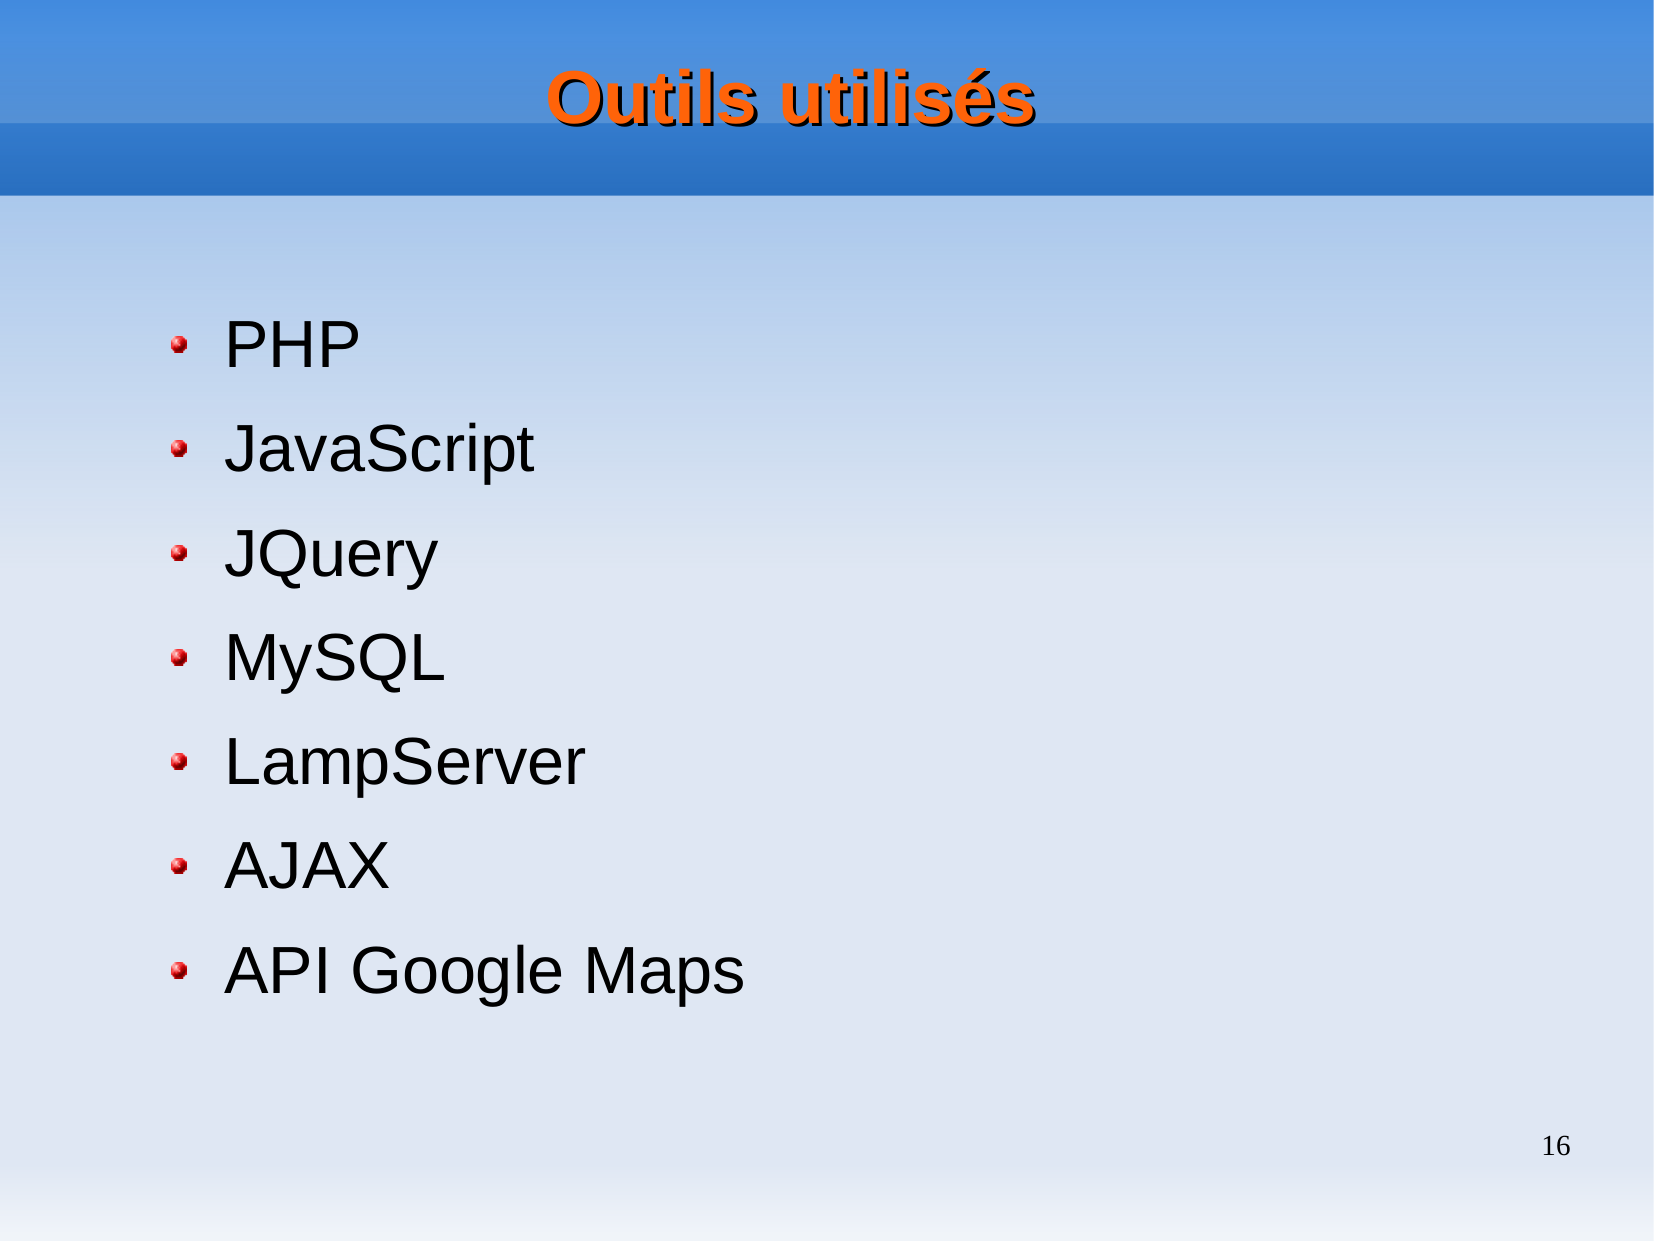

Outils utilisés
# PHP
JavaScript
JQuery
MySQL
LampServer
AJAX
API Google Maps
16